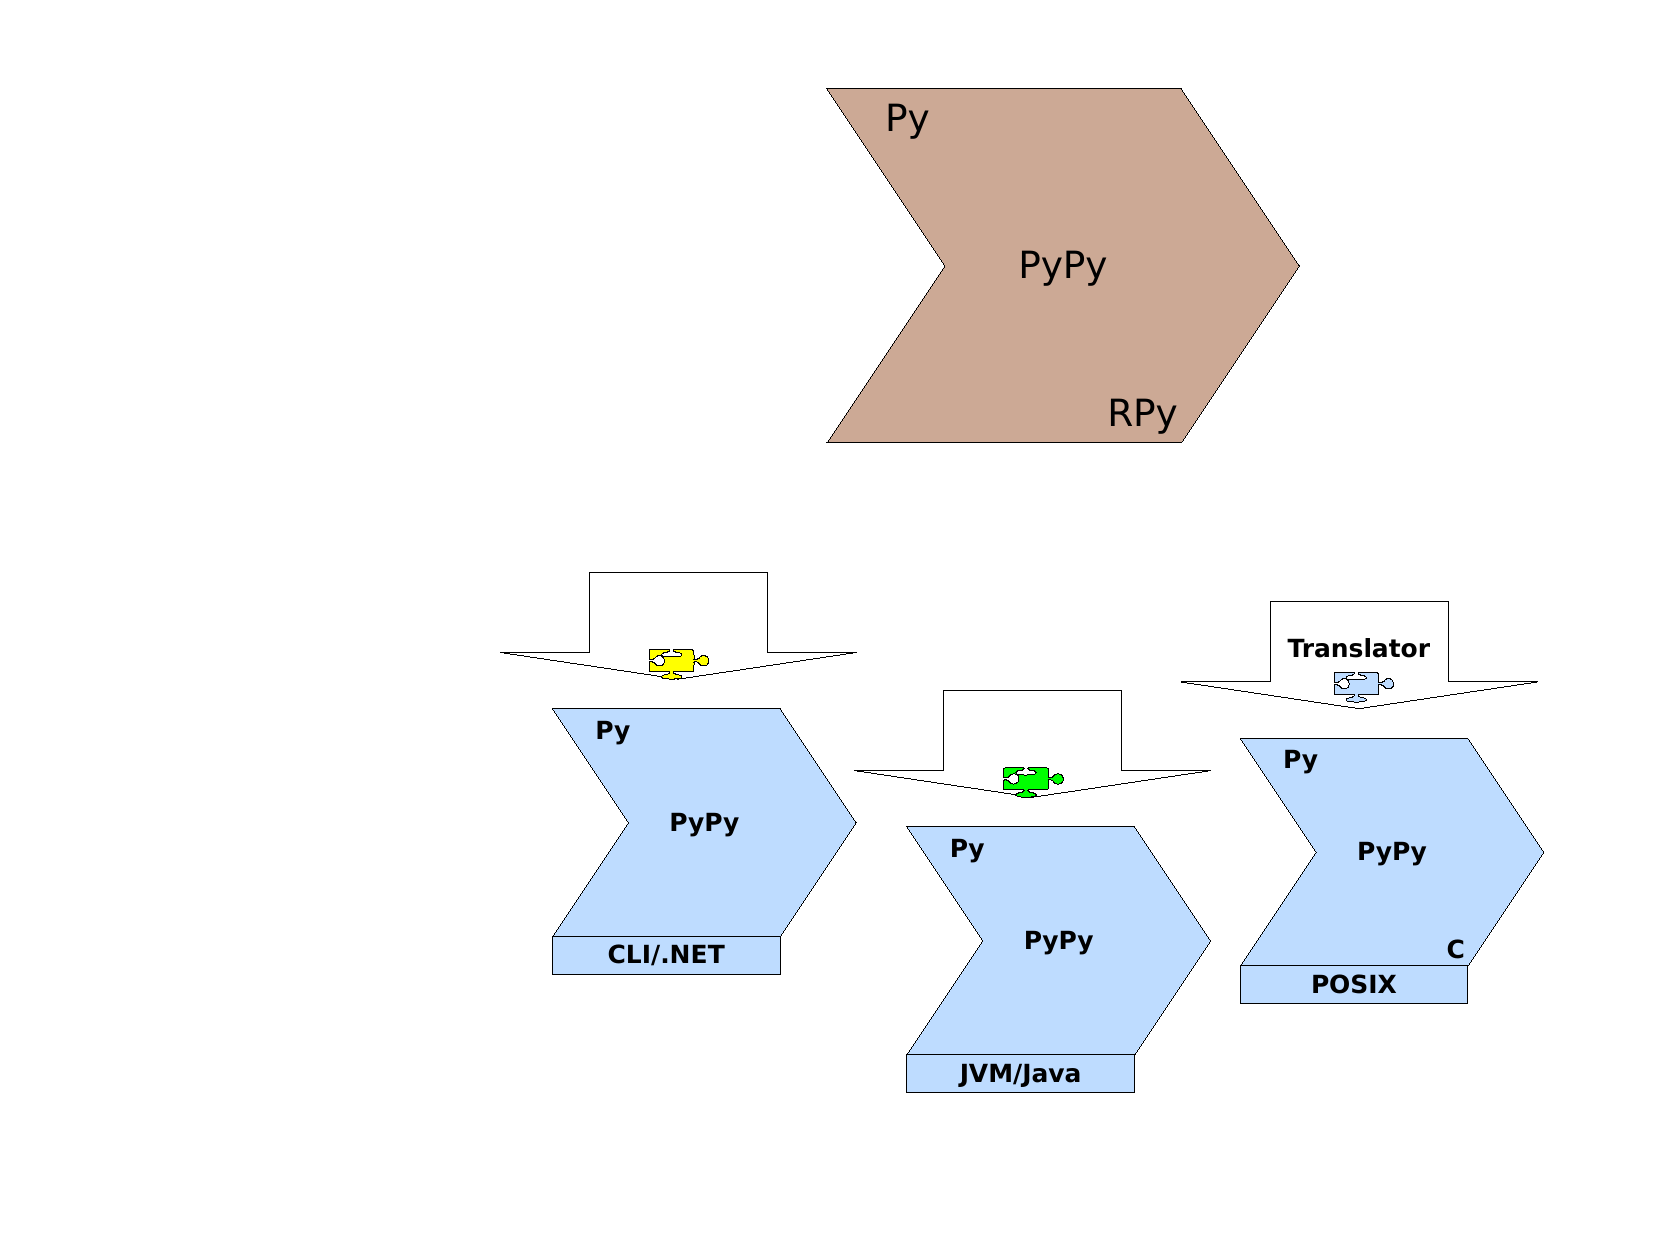

PyPy
Py
RPy
Translator
PyPy
Py
POSIX
POSIX
CLI/.NET
PyPy
Py
C
POSIX
POSIX
POSIX
PyPy
Py
POSIX
POSIX
JVM/Java